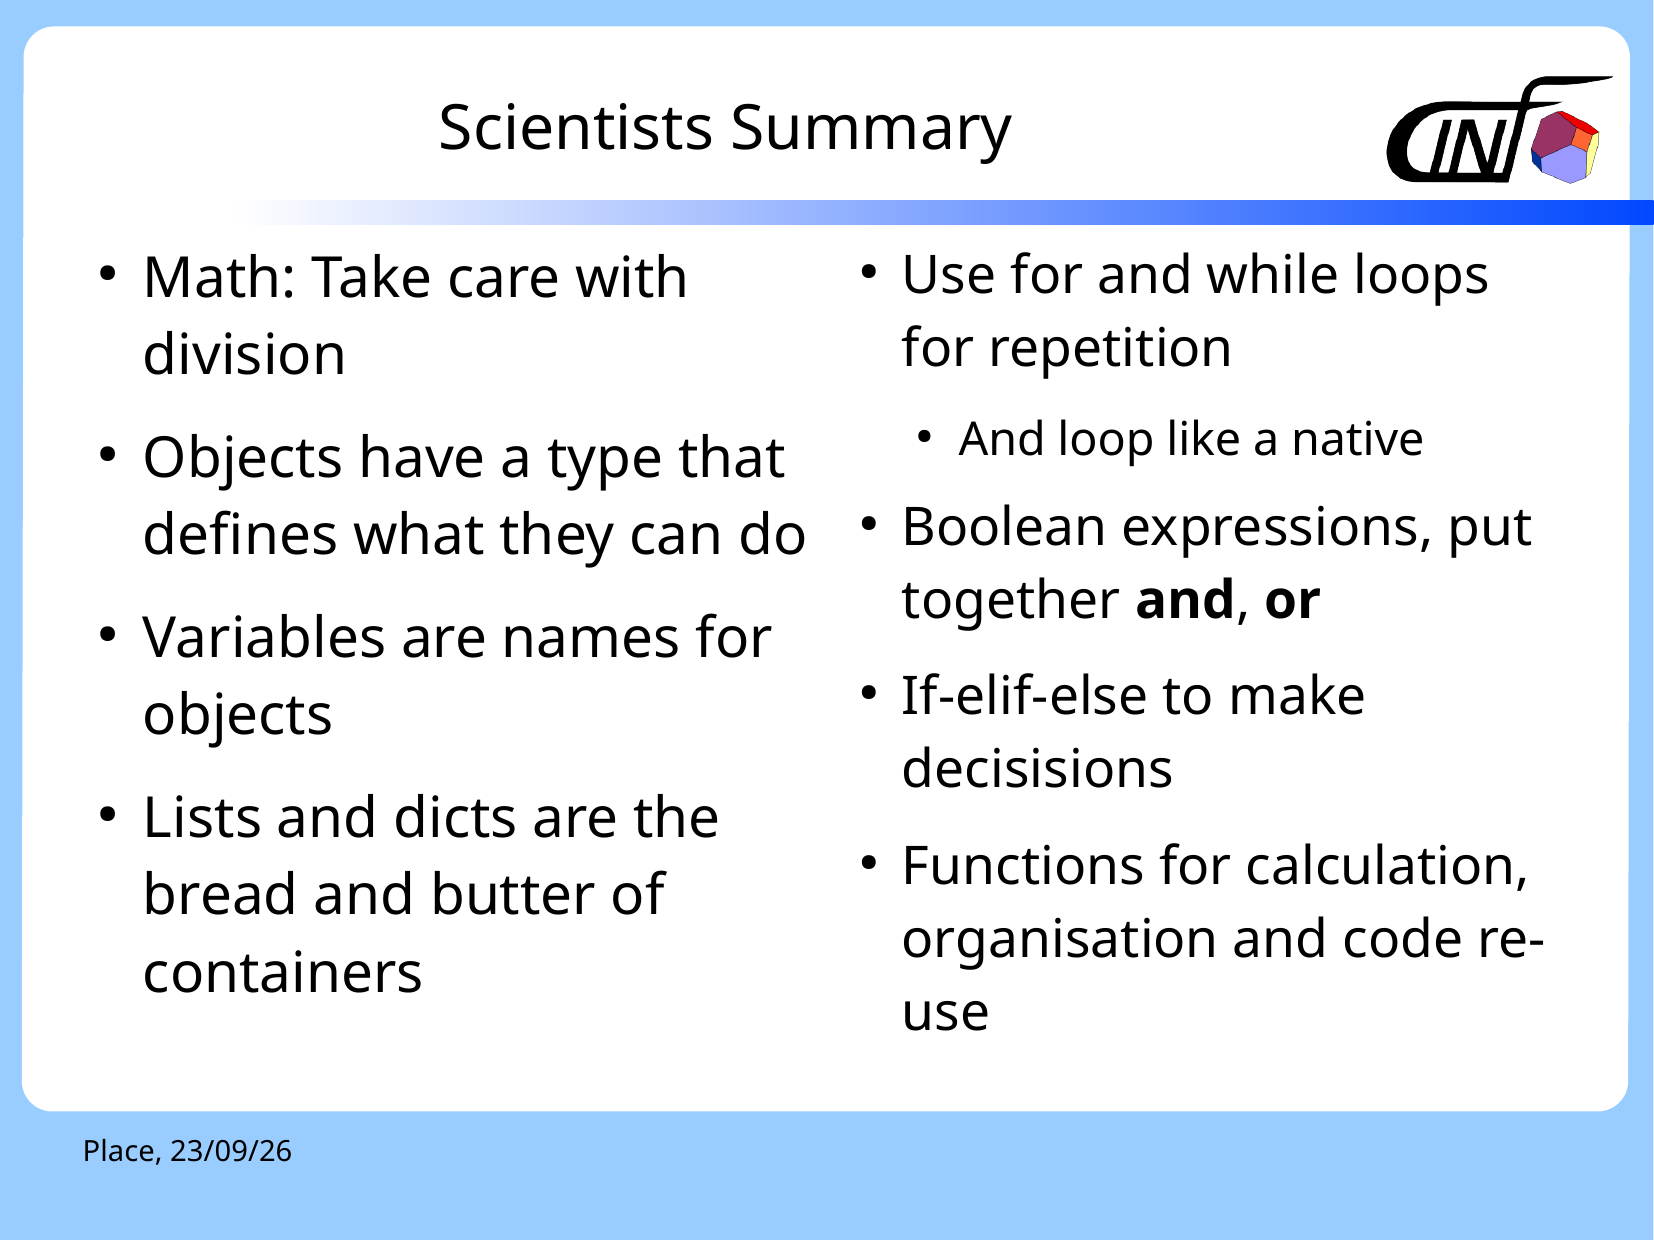

# Scientists Summary
Math: Take care with division
Objects have a type that defines what they can do
Variables are names for objects
Lists and dicts are the bread and butter of containers
Use for and while loops for repetition
And loop like a native
Boolean expressions, put together and, or
If-elif-else to make decisisions
Functions for calculation, organisation and code re-use